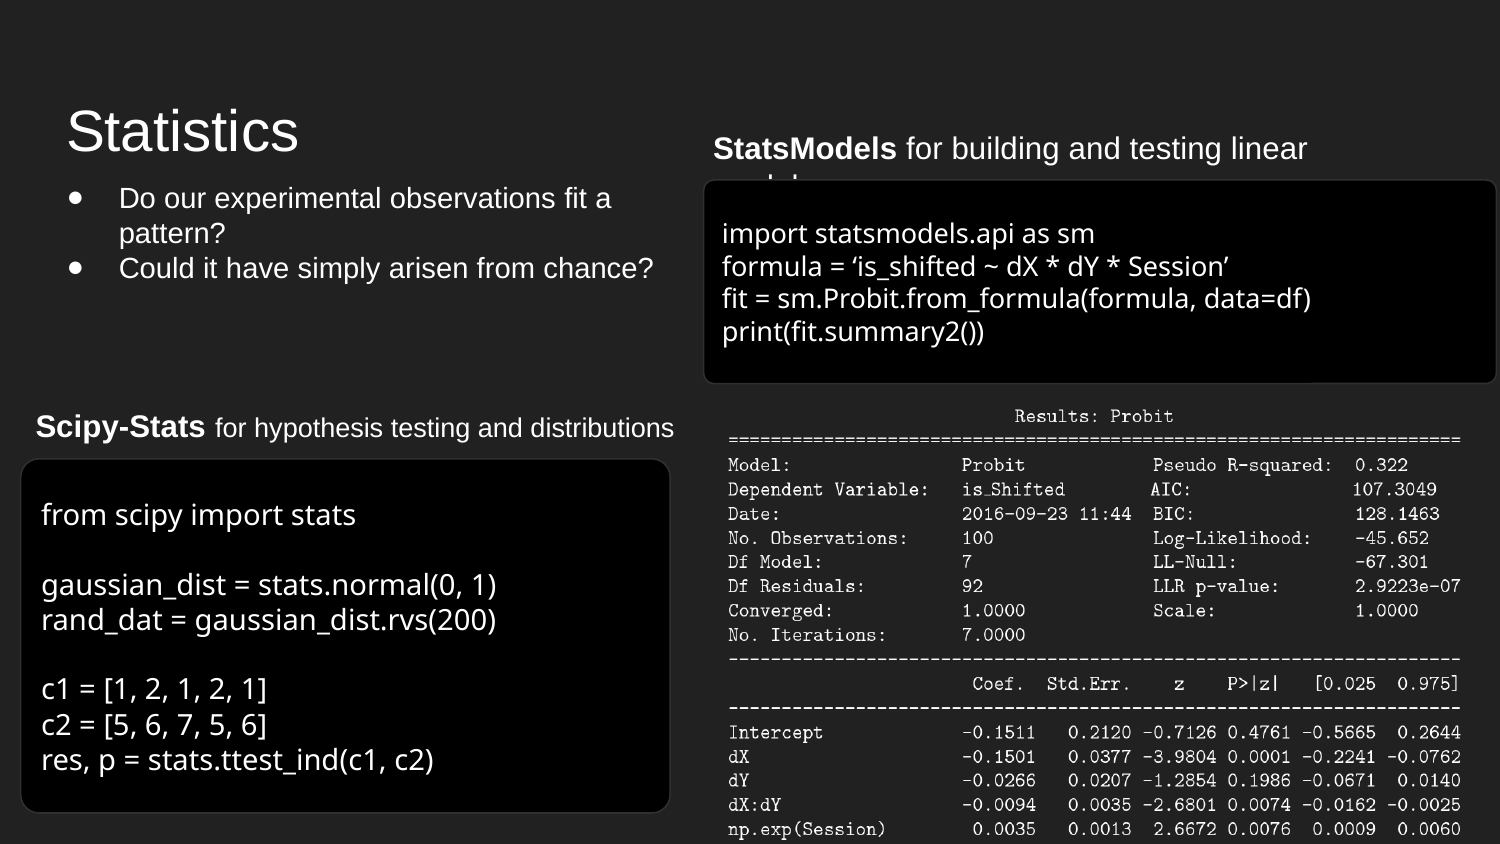

# Statistics
StatsModels for building and testing linear models
Do our experimental observations fit a pattern?
Could it have simply arisen from chance?
import statsmodels.api as sm
formula = ‘is_shifted ~ dX * dY * Session’
fit = sm.Probit.from_formula(formula, data=df)
print(fit.summary2())
Scipy-Stats for hypothesis testing and distributions
from scipy import stats
gaussian_dist = stats.normal(0, 1)
rand_dat = gaussian_dist.rvs(200)
c1 = [1, 2, 1, 2, 1]
c2 = [5, 6, 7, 5, 6]
res, p = stats.ttest_ind(c1, c2)